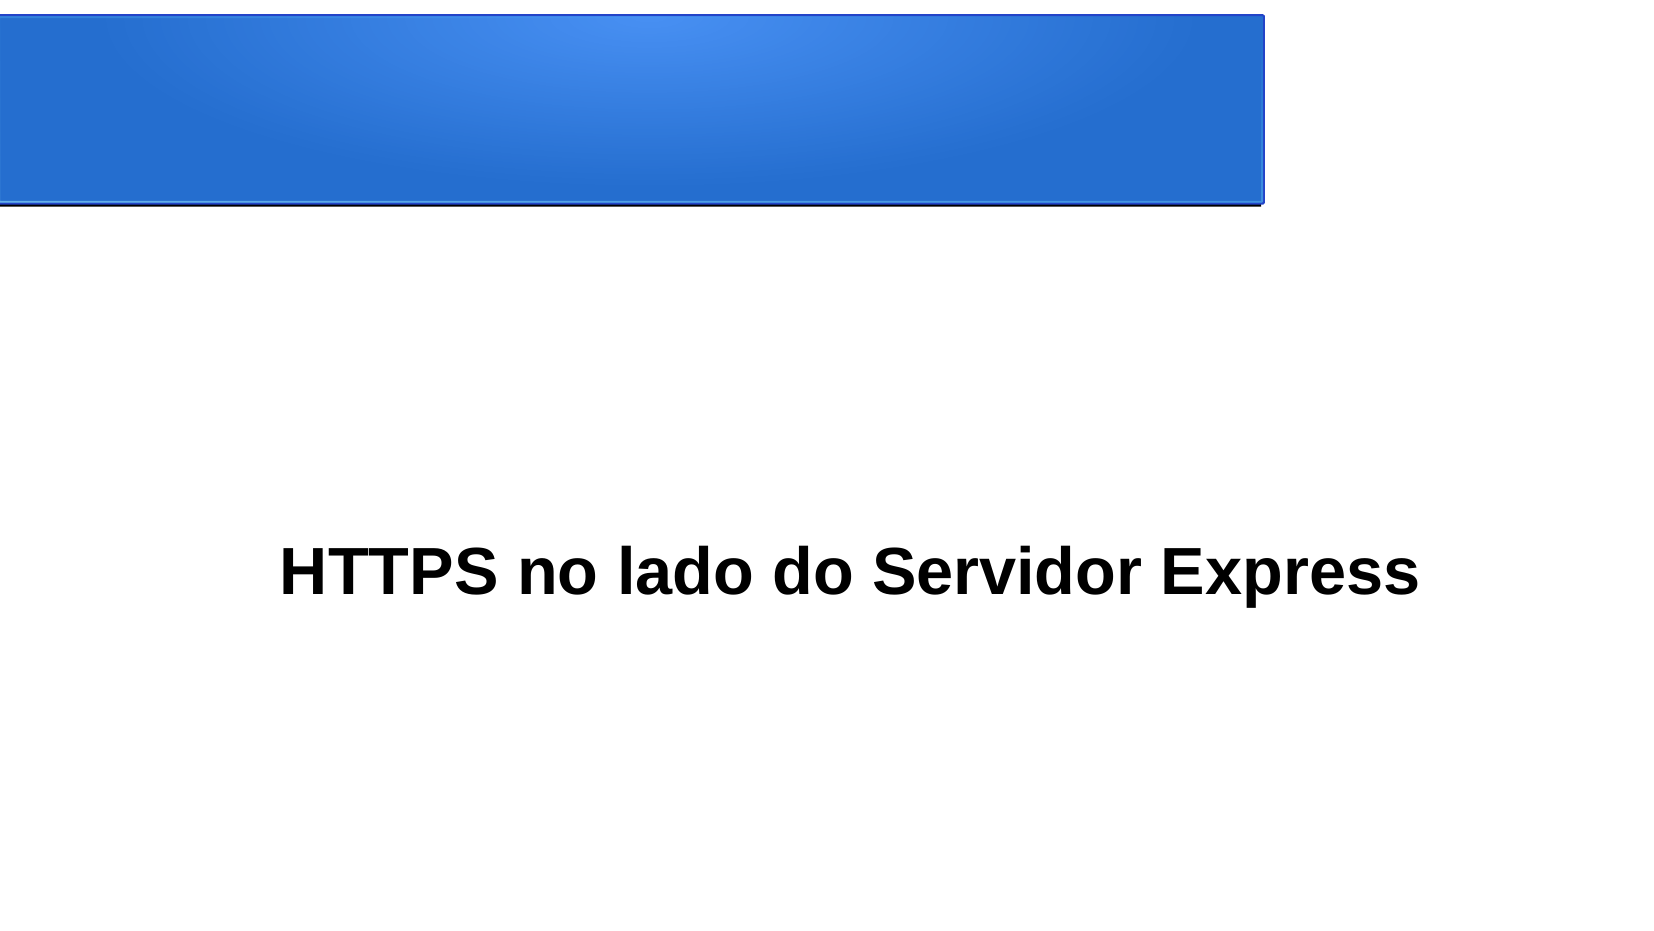

# HTTPS no lado do Servidor Express